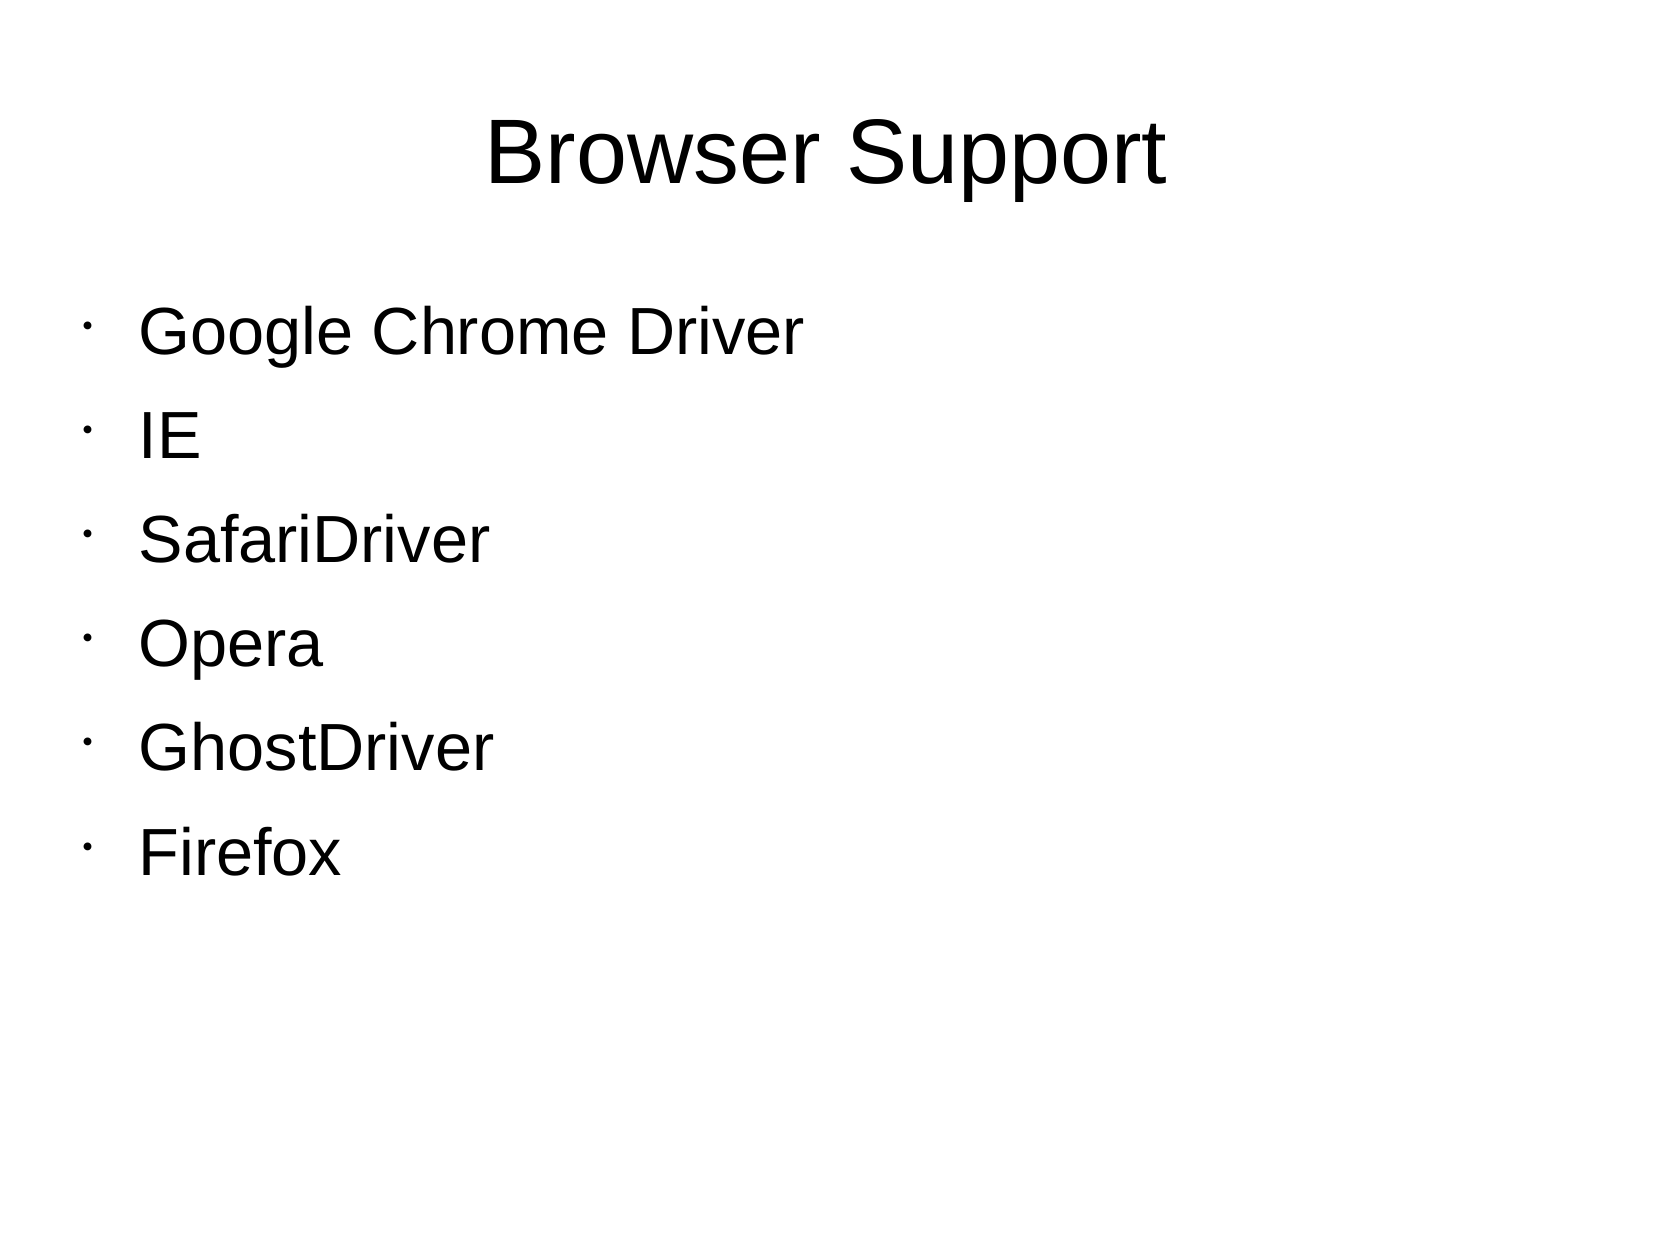

# Browser Support
Google Chrome Driver
IE
SafariDriver
Opera
GhostDriver
Firefox